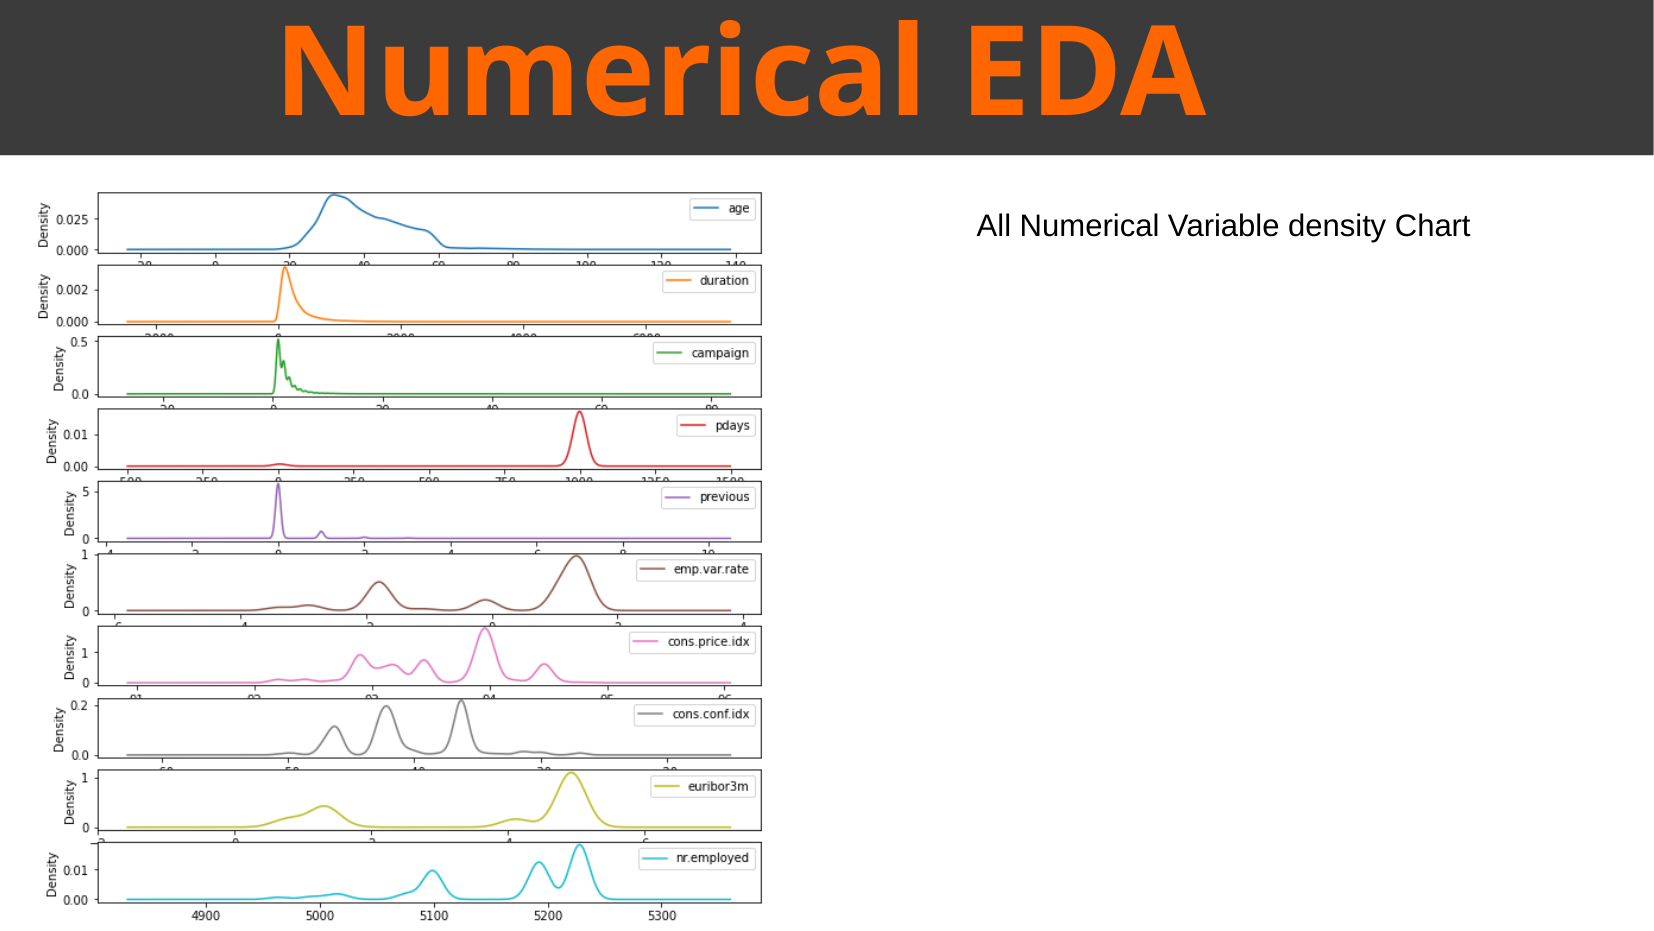

Profit Analysis
 Numerical EDA
All Numerical Variable density Chart